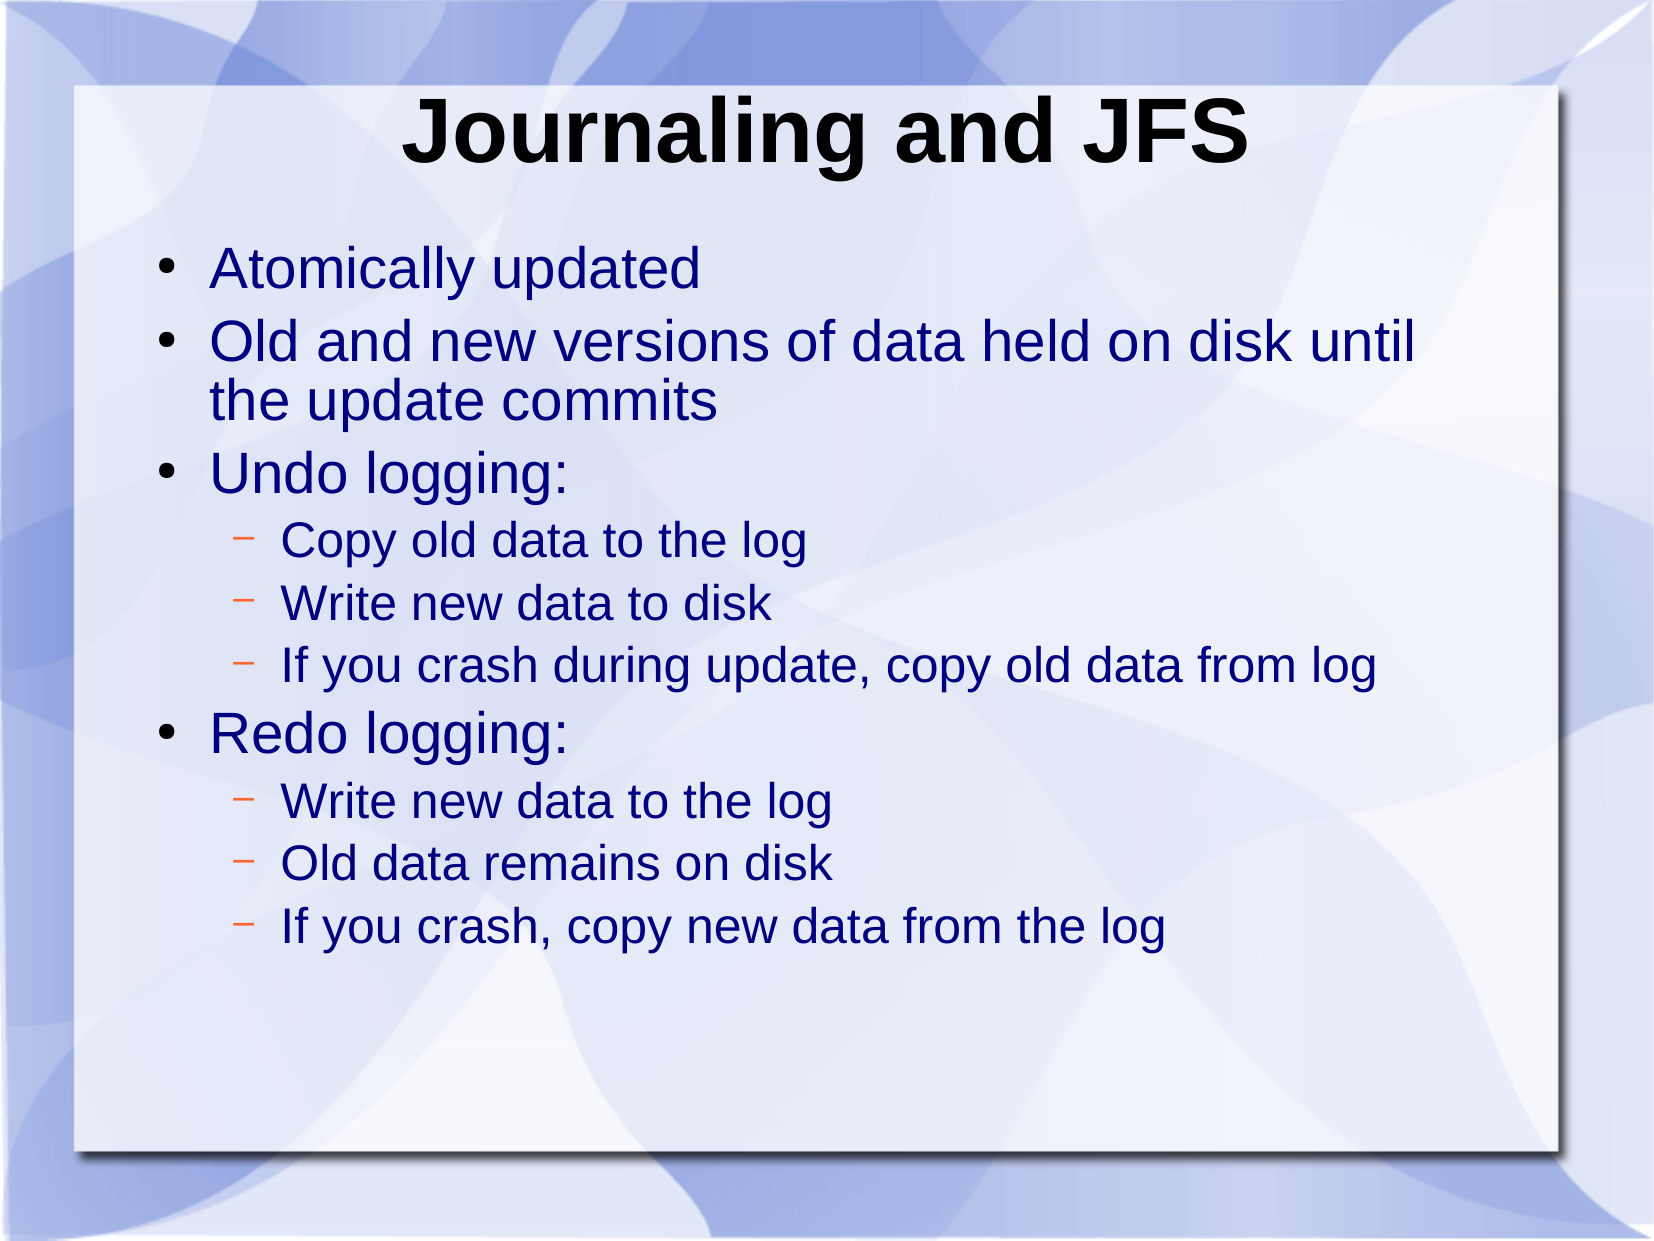

# Journaling and JFS
Atomically updated
Old and new versions of data held on disk until the update commits
Undo logging:
Copy old data to the log
Write new data to disk
If you crash during update, copy old data from log
Redo logging:
Write new data to the log
Old data remains on disk
If you crash, copy new data from the log